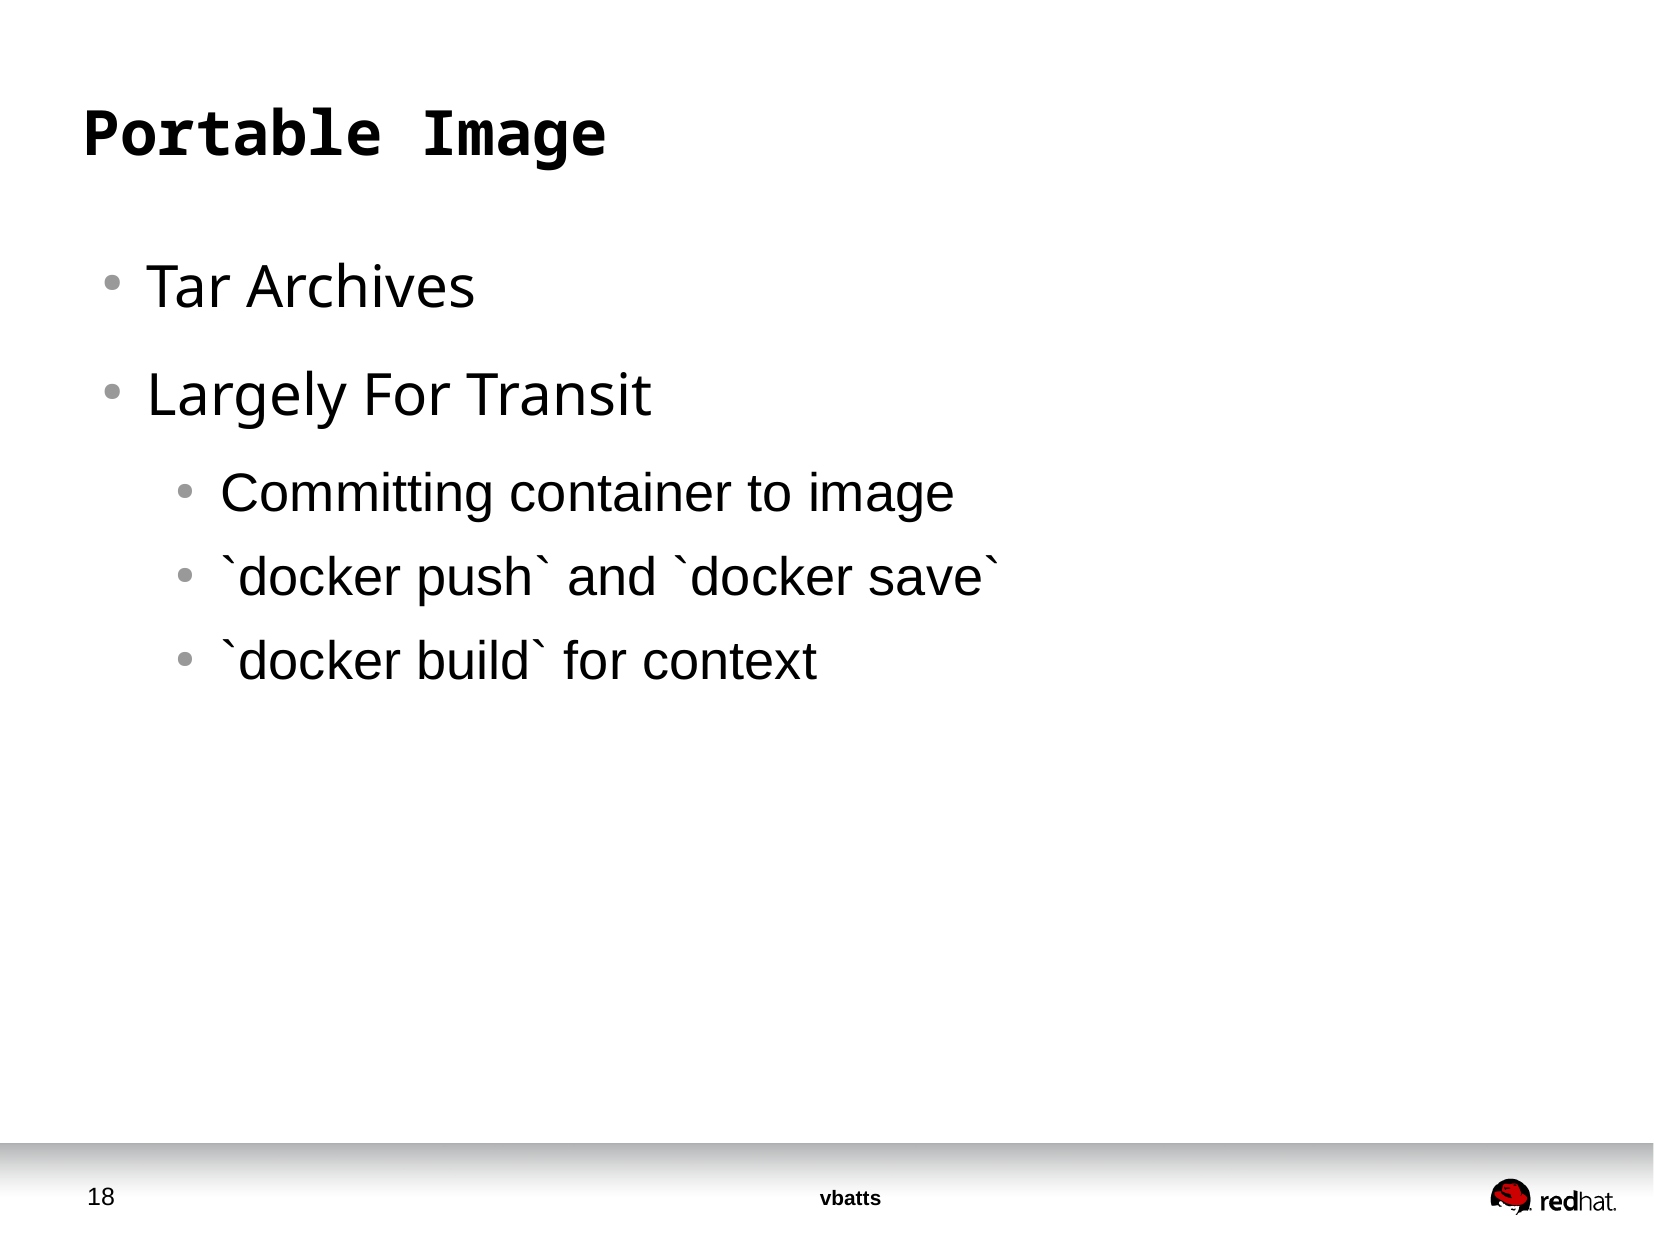

# Portable Image
Tar Archives
Largely For Transit
Committing container to image
`docker push` and `docker save`
`docker build` for context